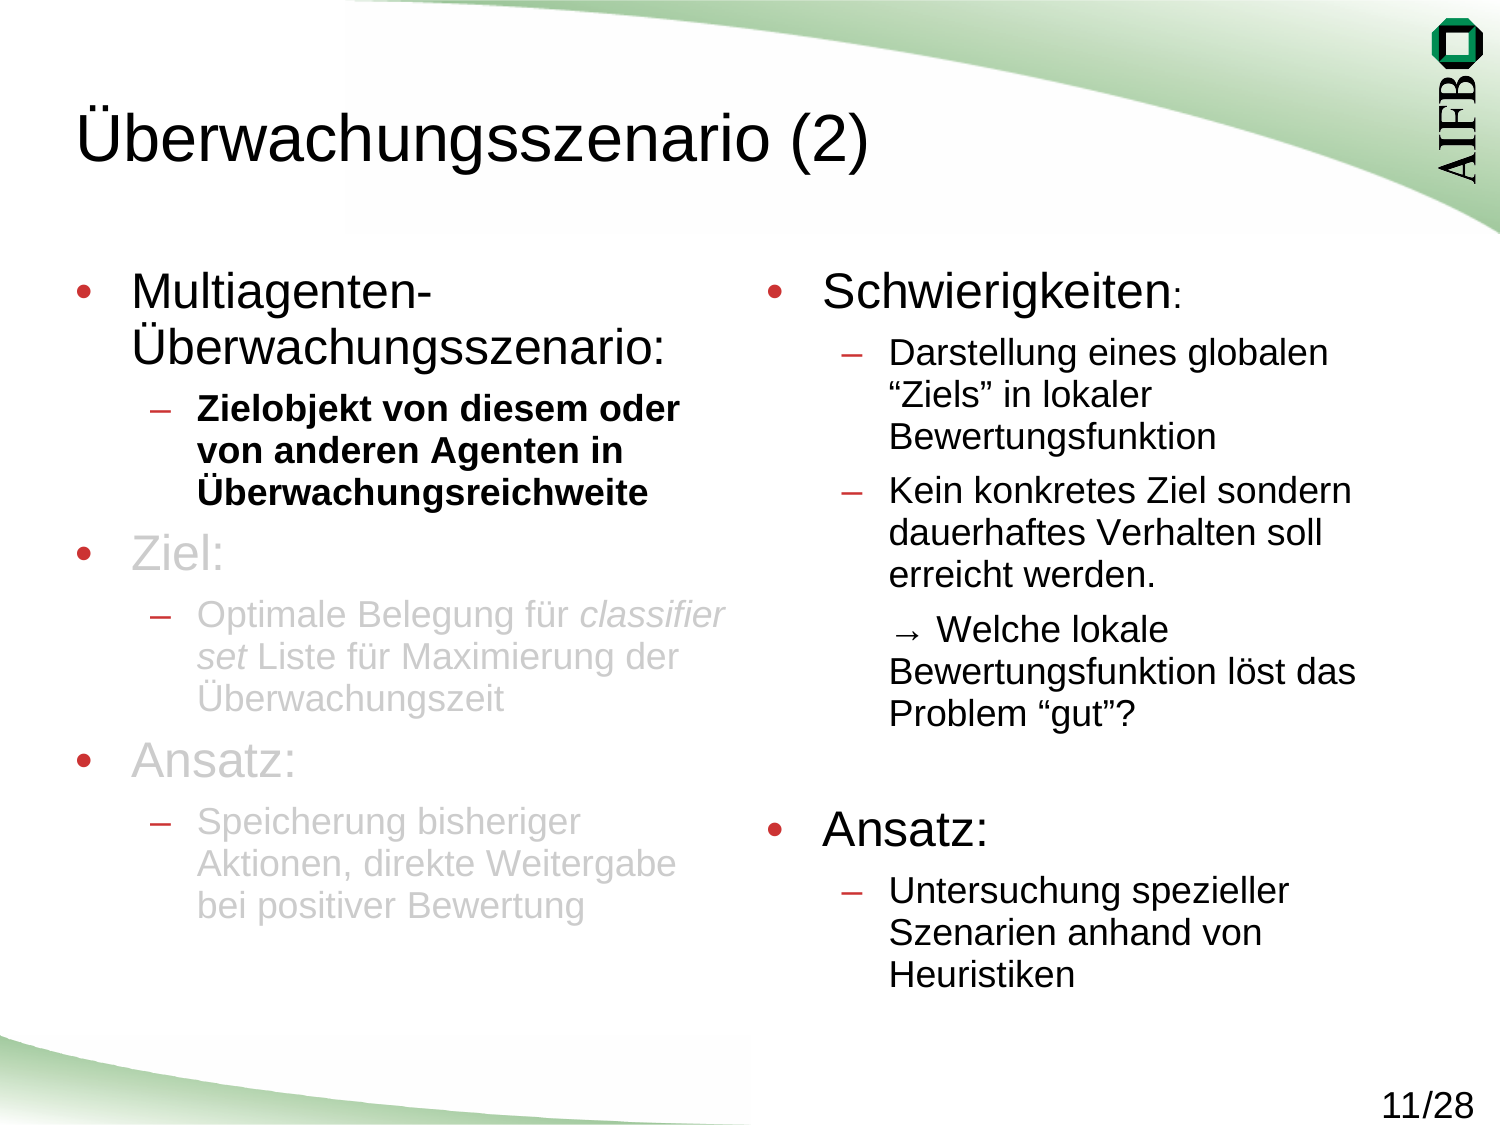

# Überwachungsszenario (2)
Multiagenten-Überwachungsszenario:
Zielobjekt von diesem oder von anderen Agenten in Überwachungsreichweite
Ziel:
Optimale Belegung für classifier set Liste für Maximierung der Überwachungszeit
Ansatz:
Speicherung bisheriger Aktionen, direkte Weitergabe bei positiver Bewertung
Schwierigkeiten:
Darstellung eines globalen “Ziels” in lokaler Bewertungsfunktion
Kein konkretes Ziel sondern dauerhaftes Verhalten soll erreicht werden.
→ Welche lokale Bewertungsfunktion löst das Problem “gut”?
Ansatz:
Untersuchung spezieller Szenarien anhand von Heuristiken
11